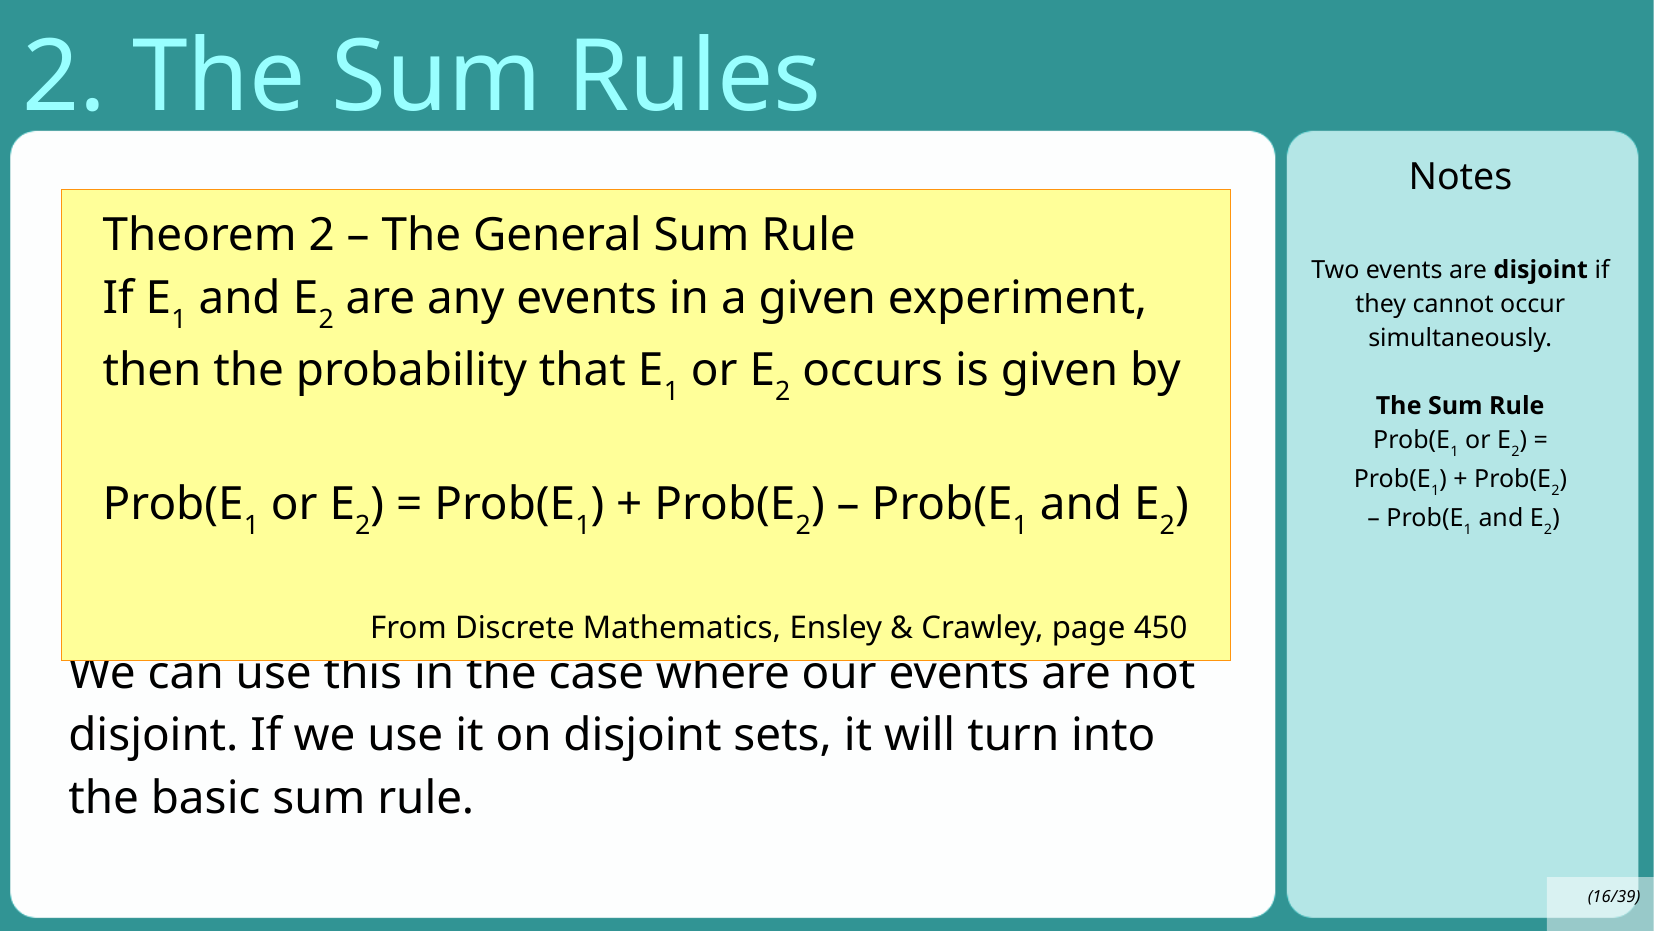

# 2. The Sum Rules
Notes
Two events are disjoint if they cannot occur simultaneously.
The Sum Rule
Prob(E1 or E2) =
Prob(E1) + Prob(E2)
 – Prob(E1 and E2)
Theorem 2 – The General Sum Rule
If E1 and E2 are any events in a given experiment, then the probability that E1 or E2 occurs is given by
Prob(E1 or E2) = Prob(E1) + Prob(E2) – Prob(E1 and E2)
From Discrete Mathematics, Ensley & Crawley, page 450
We can use this in the case where our events are not disjoint. If we use it on disjoint sets, it will turn into the basic sum rule.